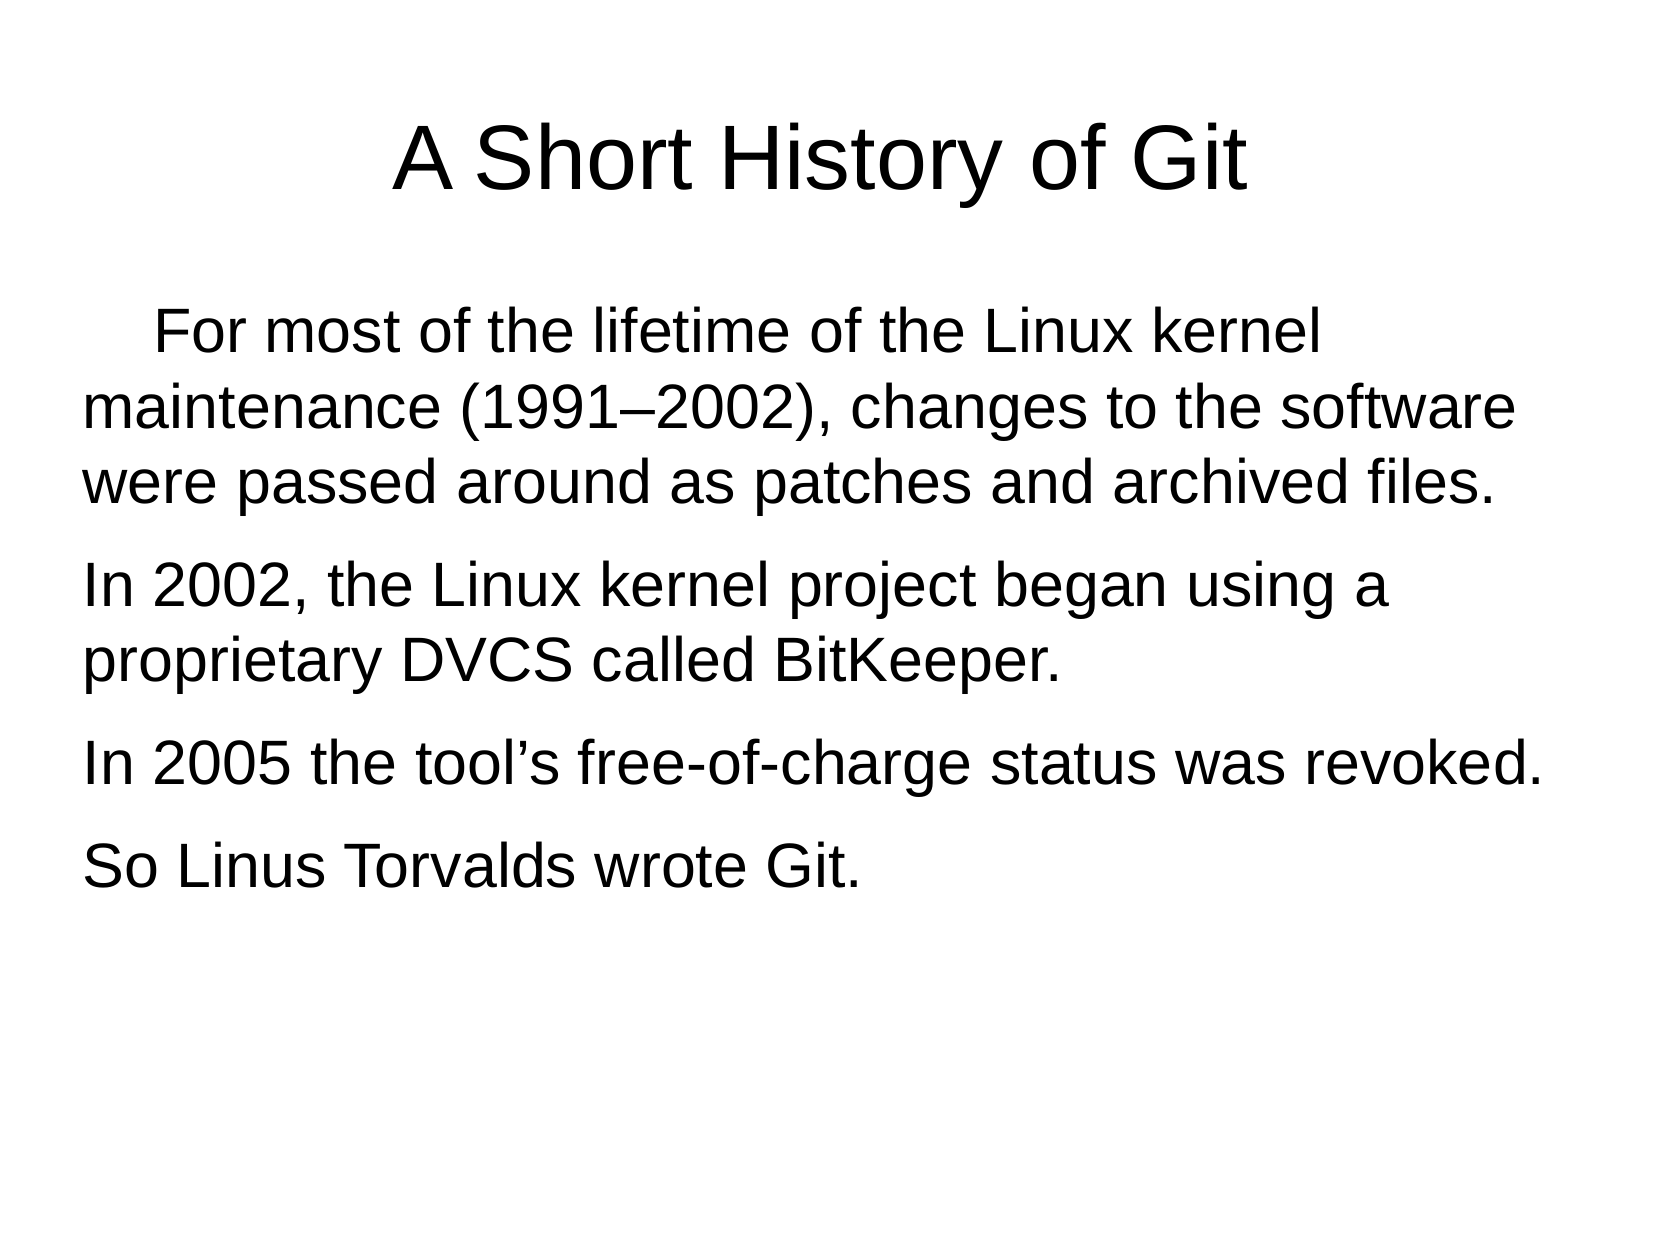

# A Short History of Git
	For most of the lifetime of the Linux kernel maintenance (1991–2002), changes to the software were passed around as patches and archived files.
In 2002, the Linux kernel project began using a proprietary DVCS called BitKeeper.
In 2005 the tool’s free-of-charge status was revoked.
So Linus Torvalds wrote Git.